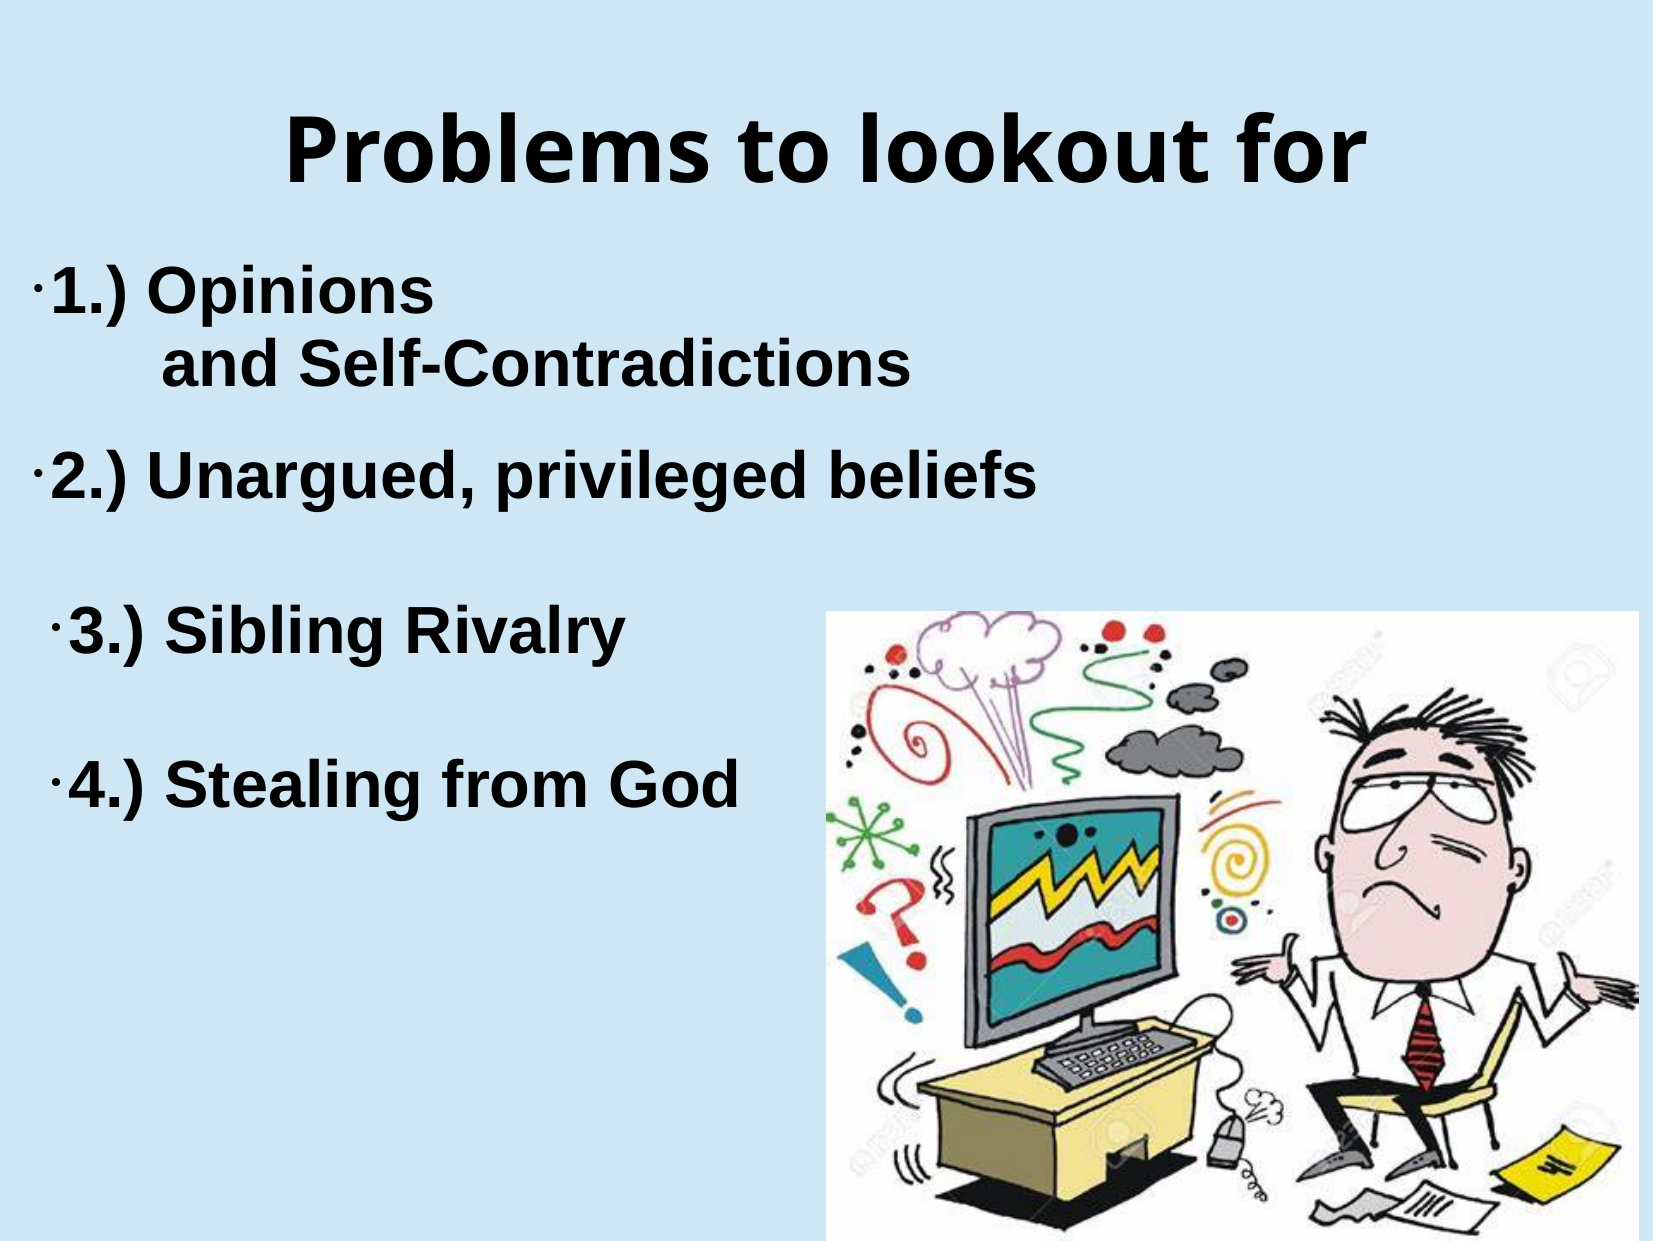

# Problems to lookout for
1.) Opinions
 and Self-Contradictions
2.) Unargued, privileged beliefs
3.) Sibling Rivalry
4.) Stealing from God